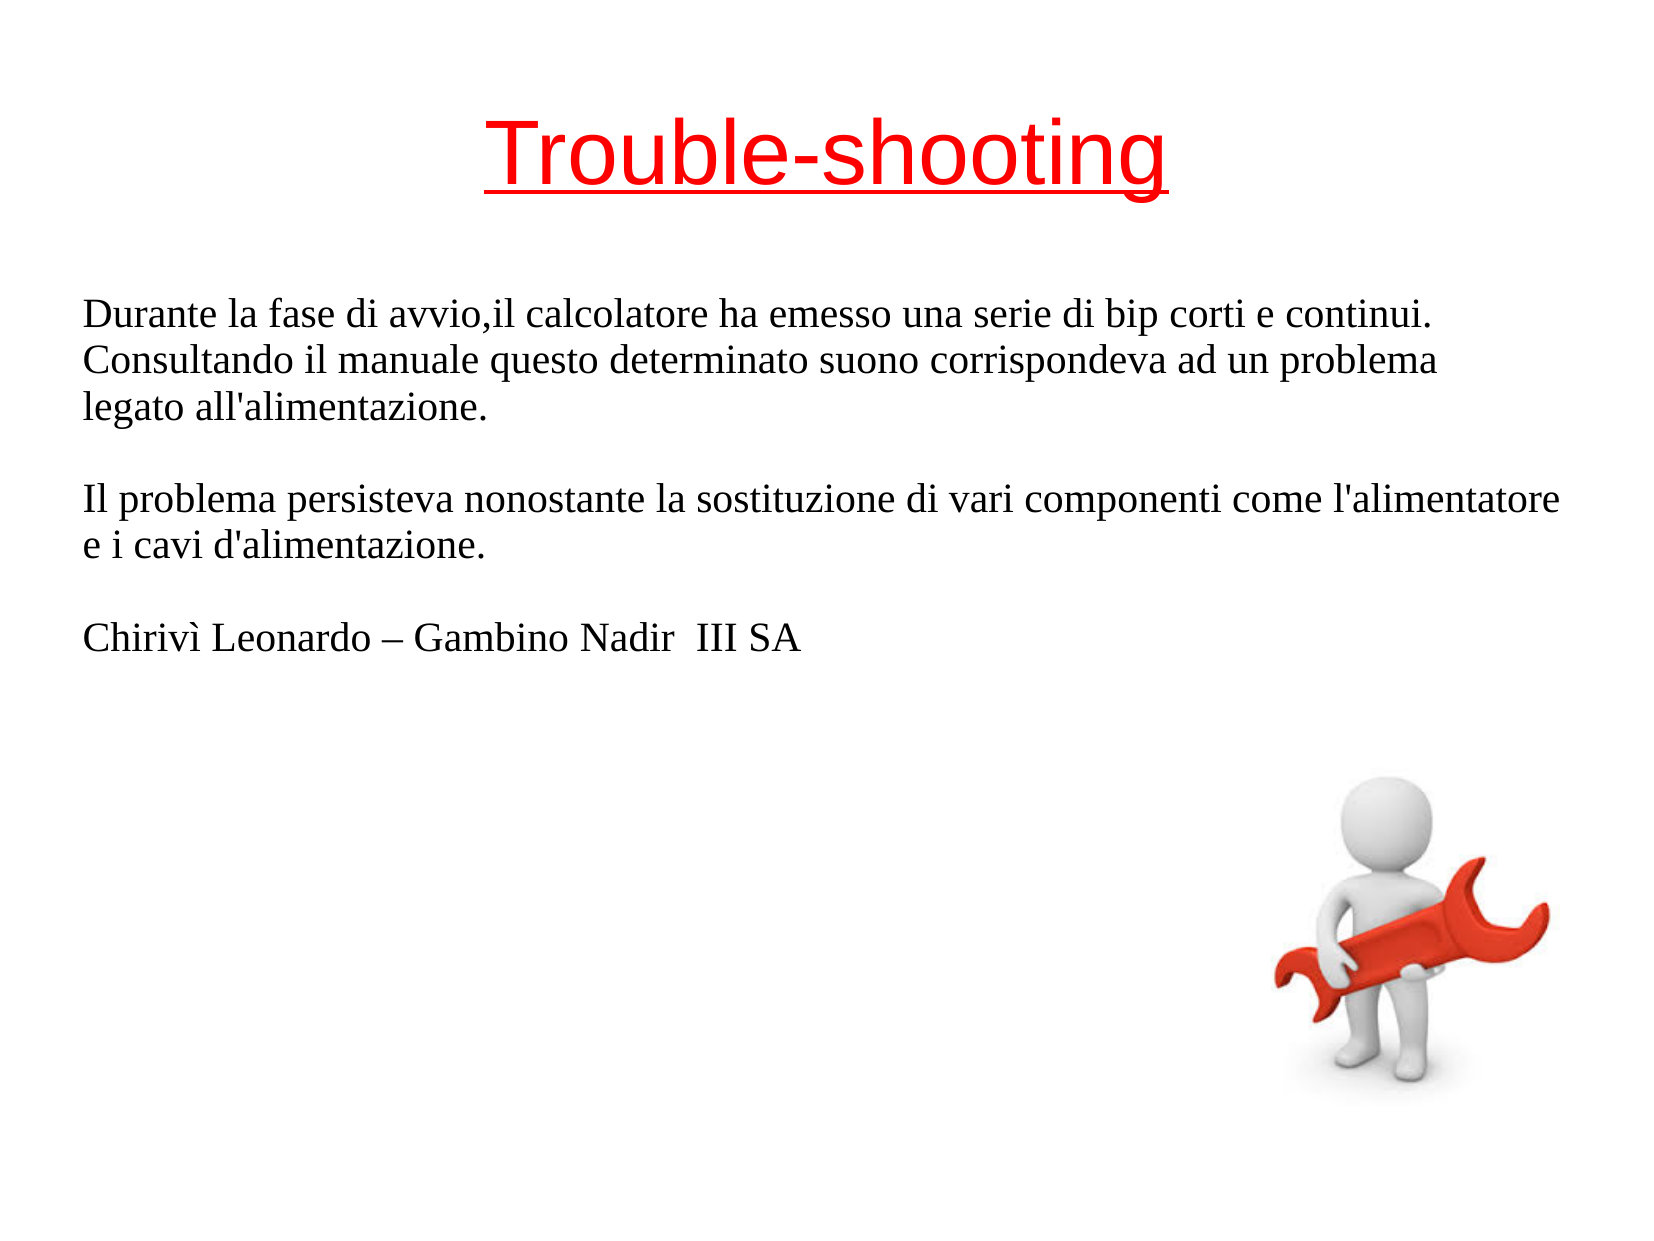

# Trouble-shooting
Durante la fase di avvio,il calcolatore ha emesso una serie di bip corti e continui.
Consultando il manuale questo determinato suono corrispondeva ad un problema
legato all'alimentazione.
Il problema persisteva nonostante la sostituzione di vari componenti come l'alimentatore e i cavi d'alimentazione.
Chirivì Leonardo – Gambino Nadir III SA